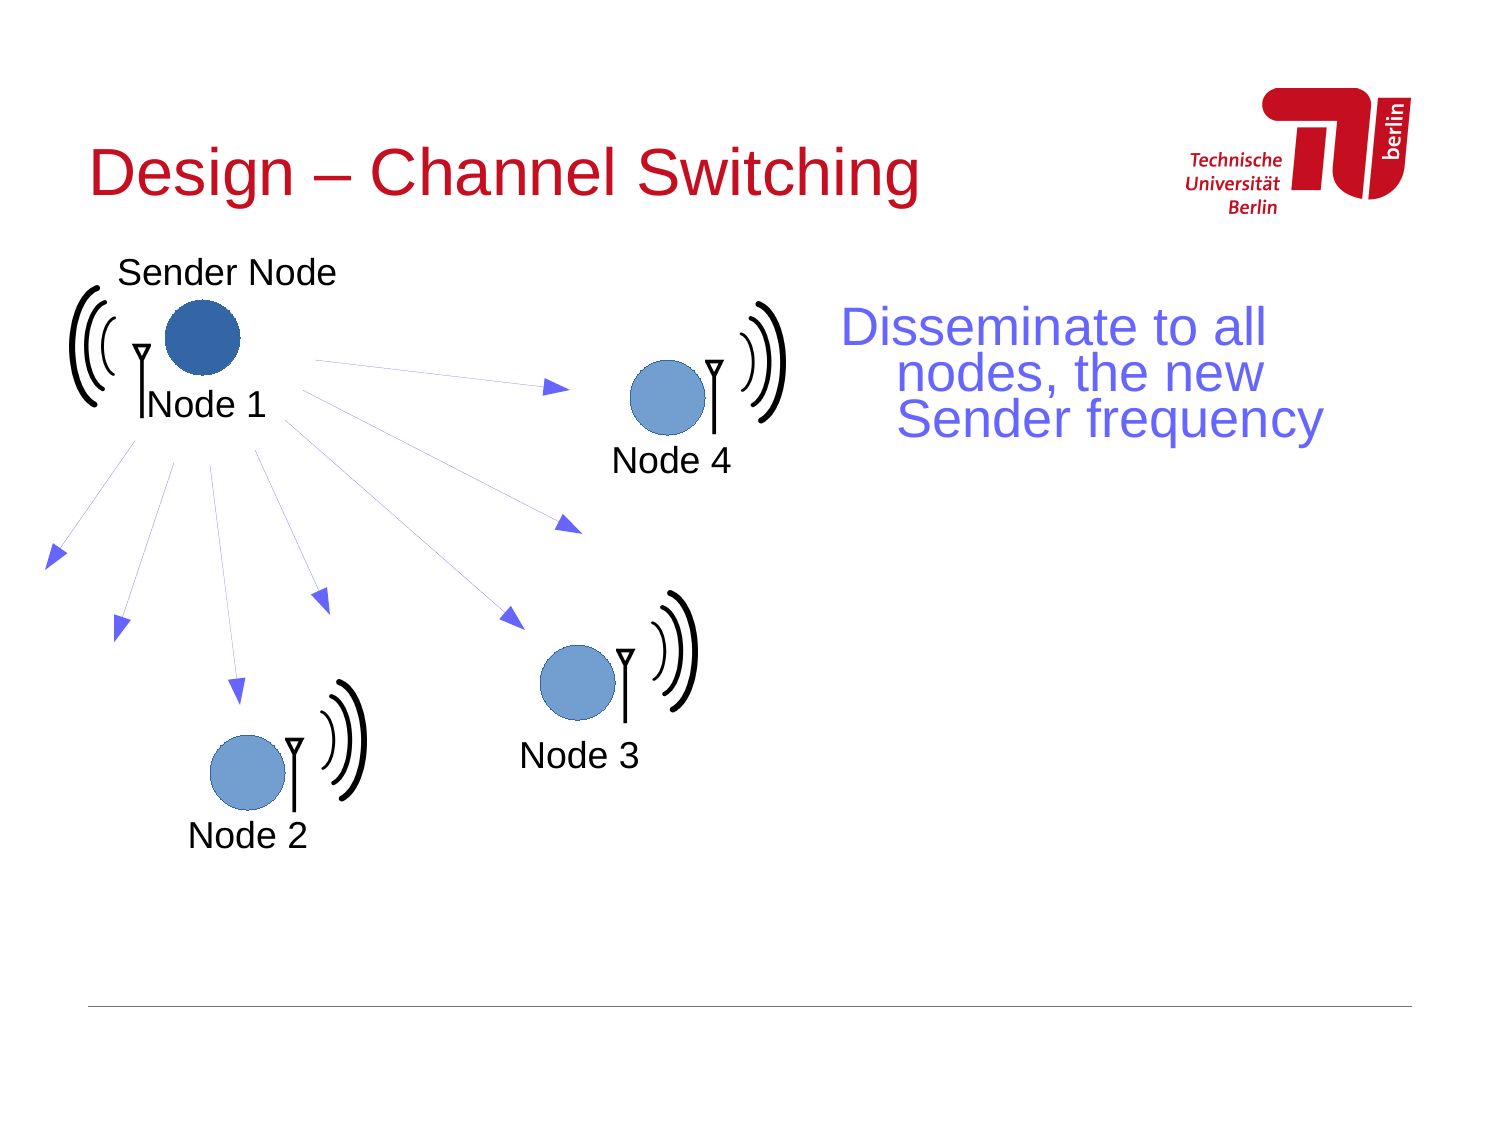

# Design – Channel Switching
Sender Node
Disseminate to all nodes, the new Sender frequency
Node 1
Node 4
Node 3
Node 2